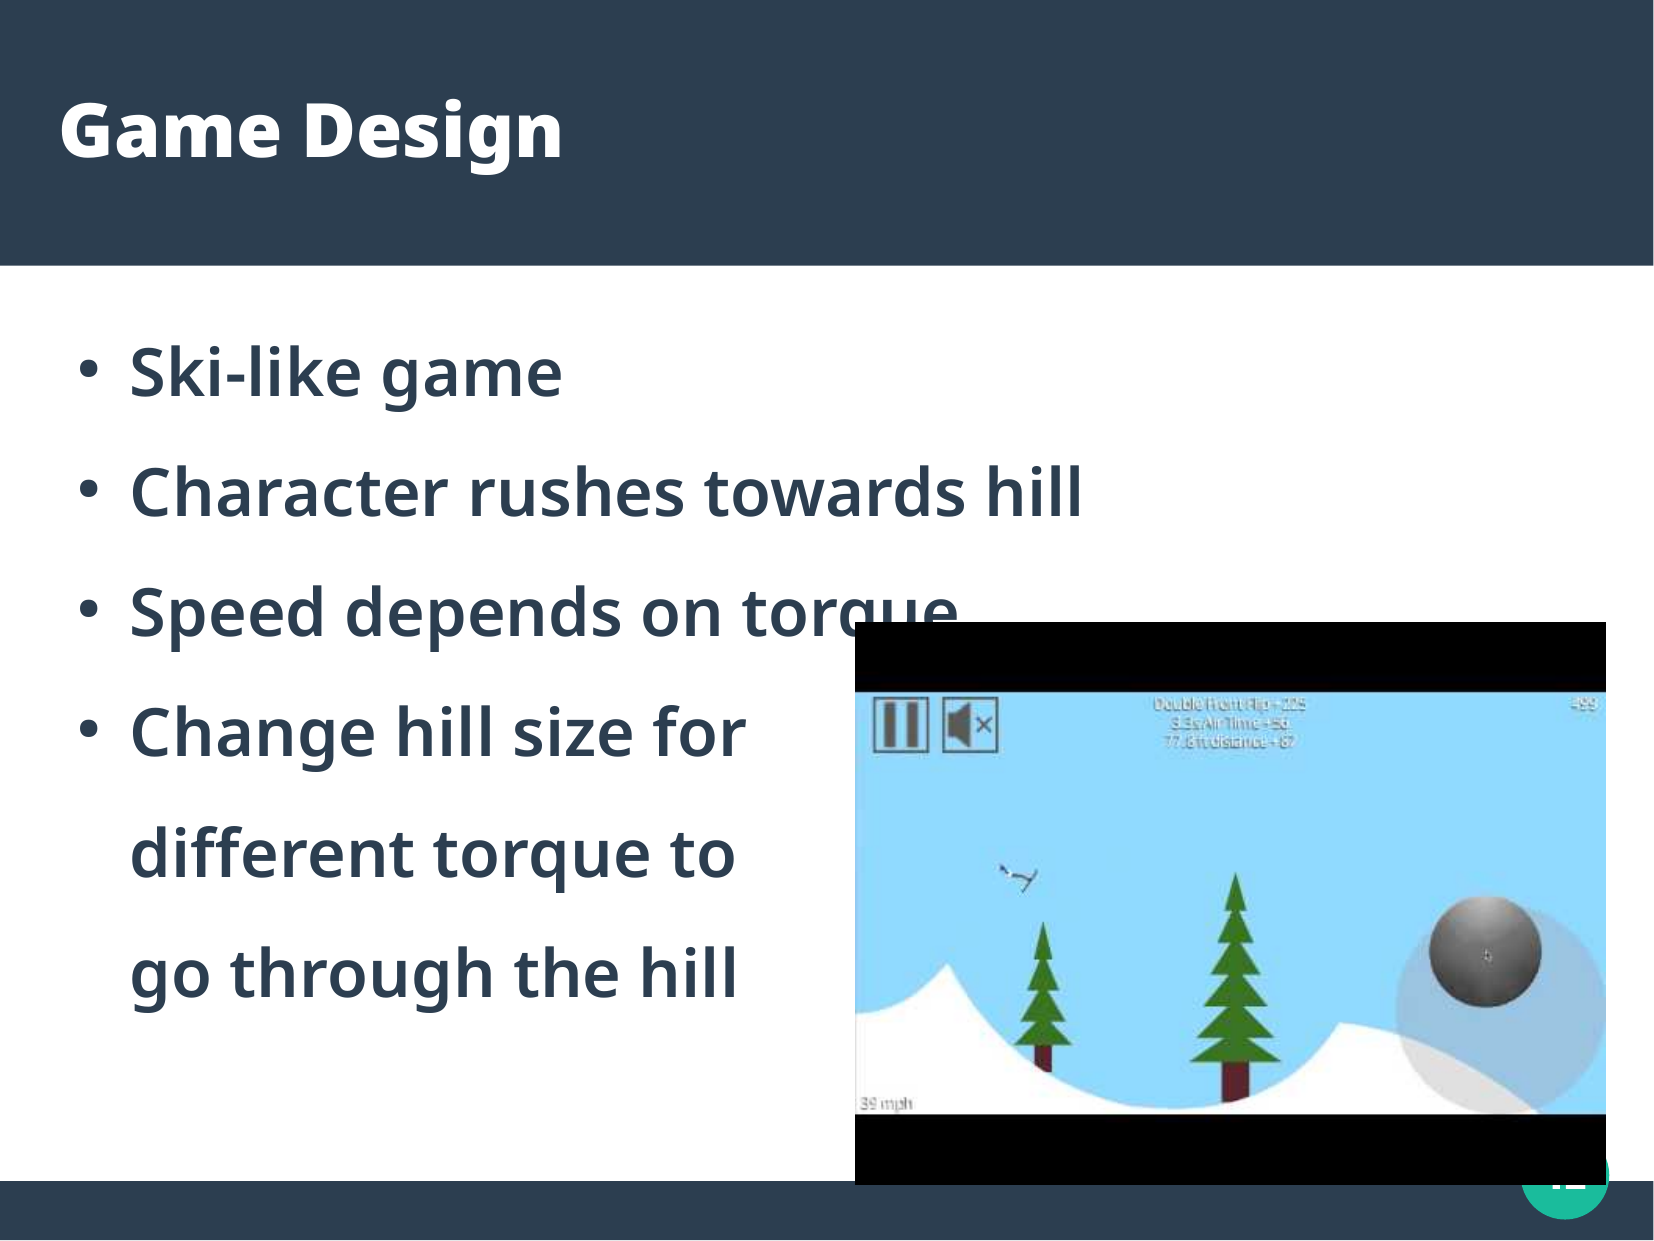

# Game Design
Ski-like game
Character rushes towards hill
Speed depends on torque
Change hill size for
different torque to
go through the hill
12